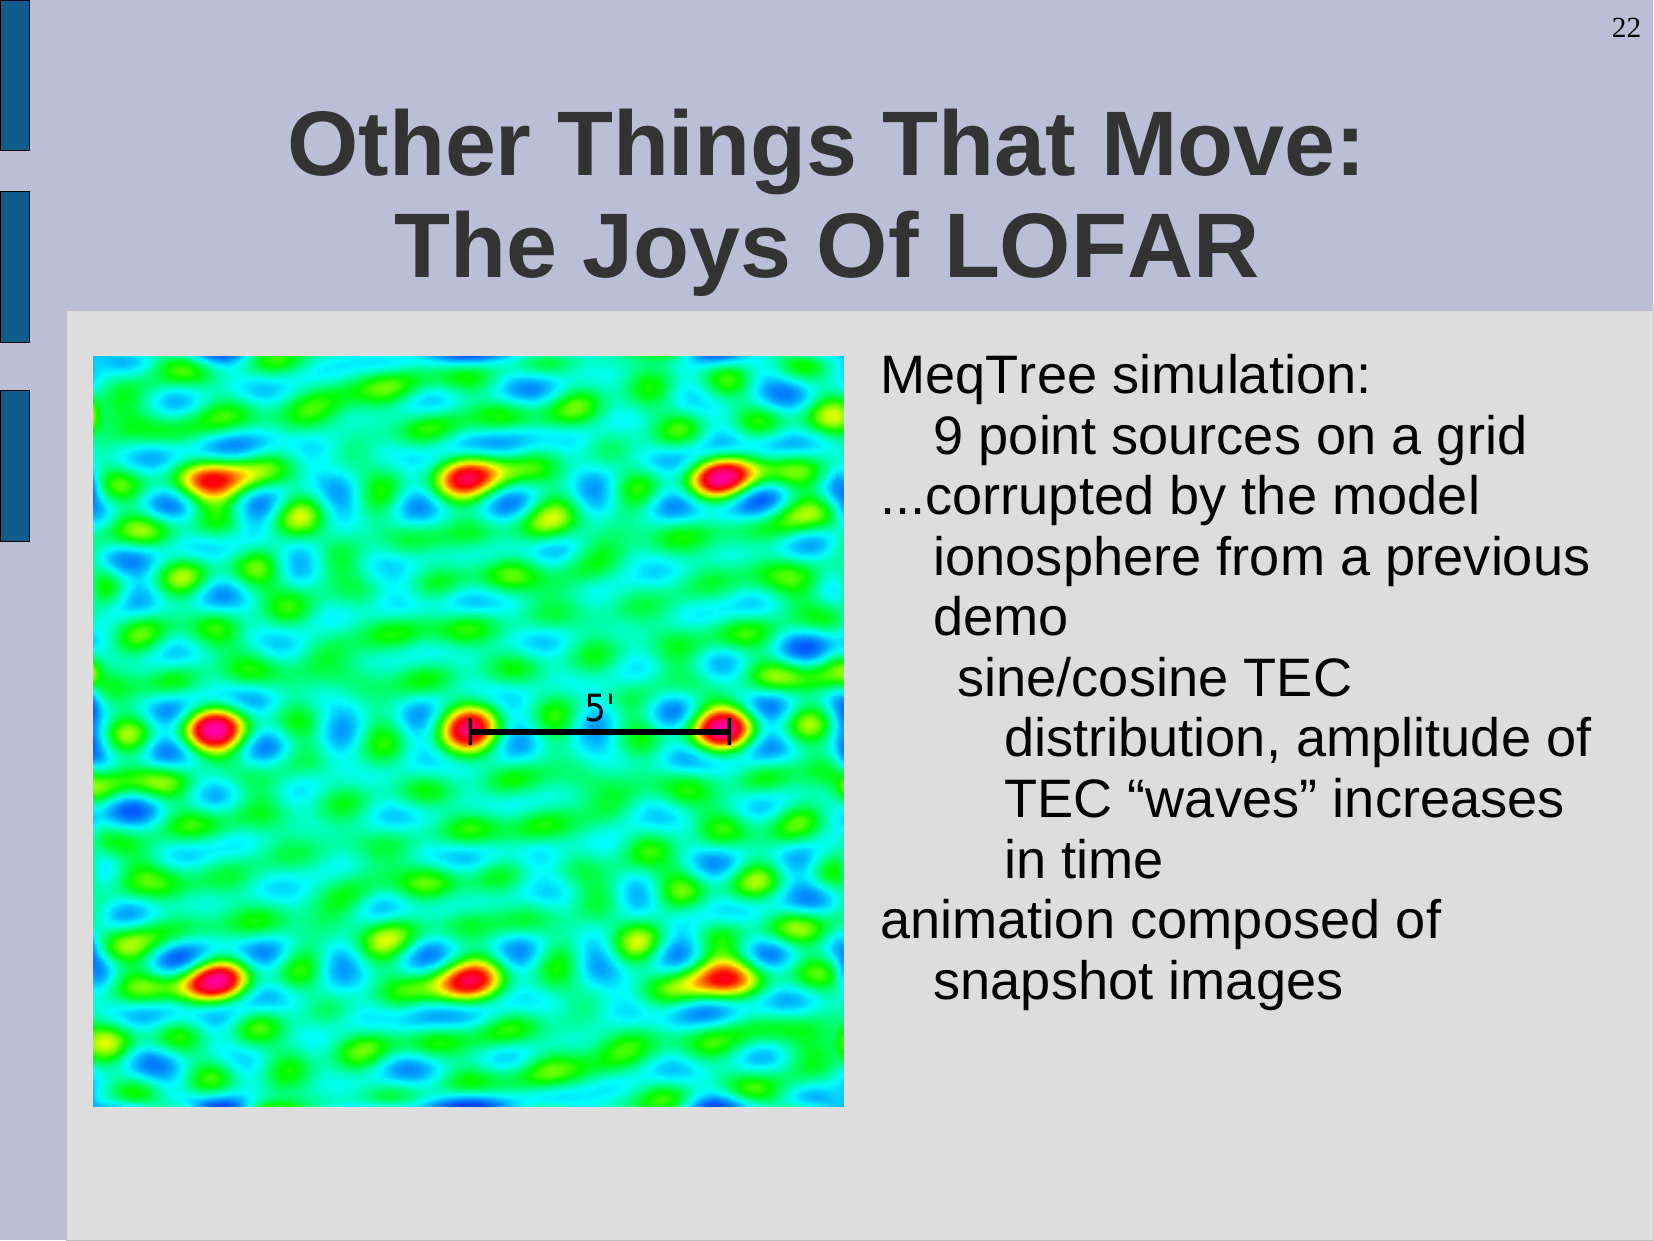

22
# Other Things That Move: The Joys Of LOFAR
MeqTree simulation:
9 point sources on a grid
...corrupted by the model ionosphere from a previous demo
sine/cosine TEC distribution, amplitude of TEC “waves” increases in time
animation composed of snapshot images
5'